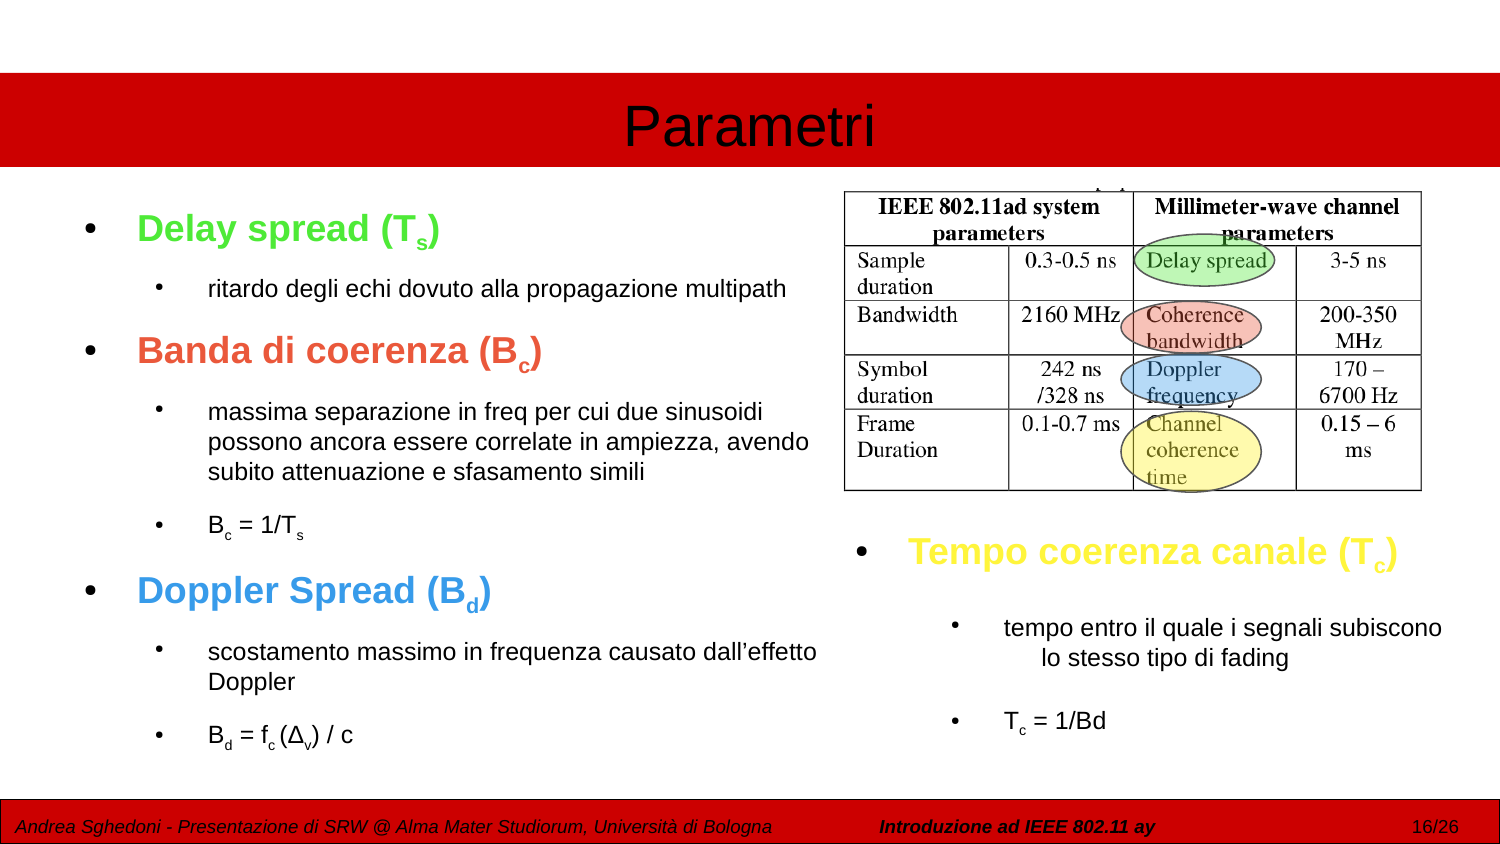

Parametri
# Delay spread (Ts)
ritardo degli echi dovuto alla propagazione multipath
Banda di coerenza (Bc)
massima separazione in freq per cui due sinusoidi possono ancora essere correlate in ampiezza, avendo subito attenuazione e sfasamento simili
Bc = 1/Ts
Doppler Spread (Bd)
scostamento massimo in frequenza causato dall’effetto Doppler
Bd = fc (Δv) / c
Tempo coerenza canale (Tc)
tempo entro il quale i segnali subiscono lo stesso tipo di fading
Tc = 1/Bd
Andrea Sghedoni - Presentazione di SRW @ Alma Mater Studiorum, Università di Bologna 	 Introduzione ad IEEE 802.11 ay 		 16/26